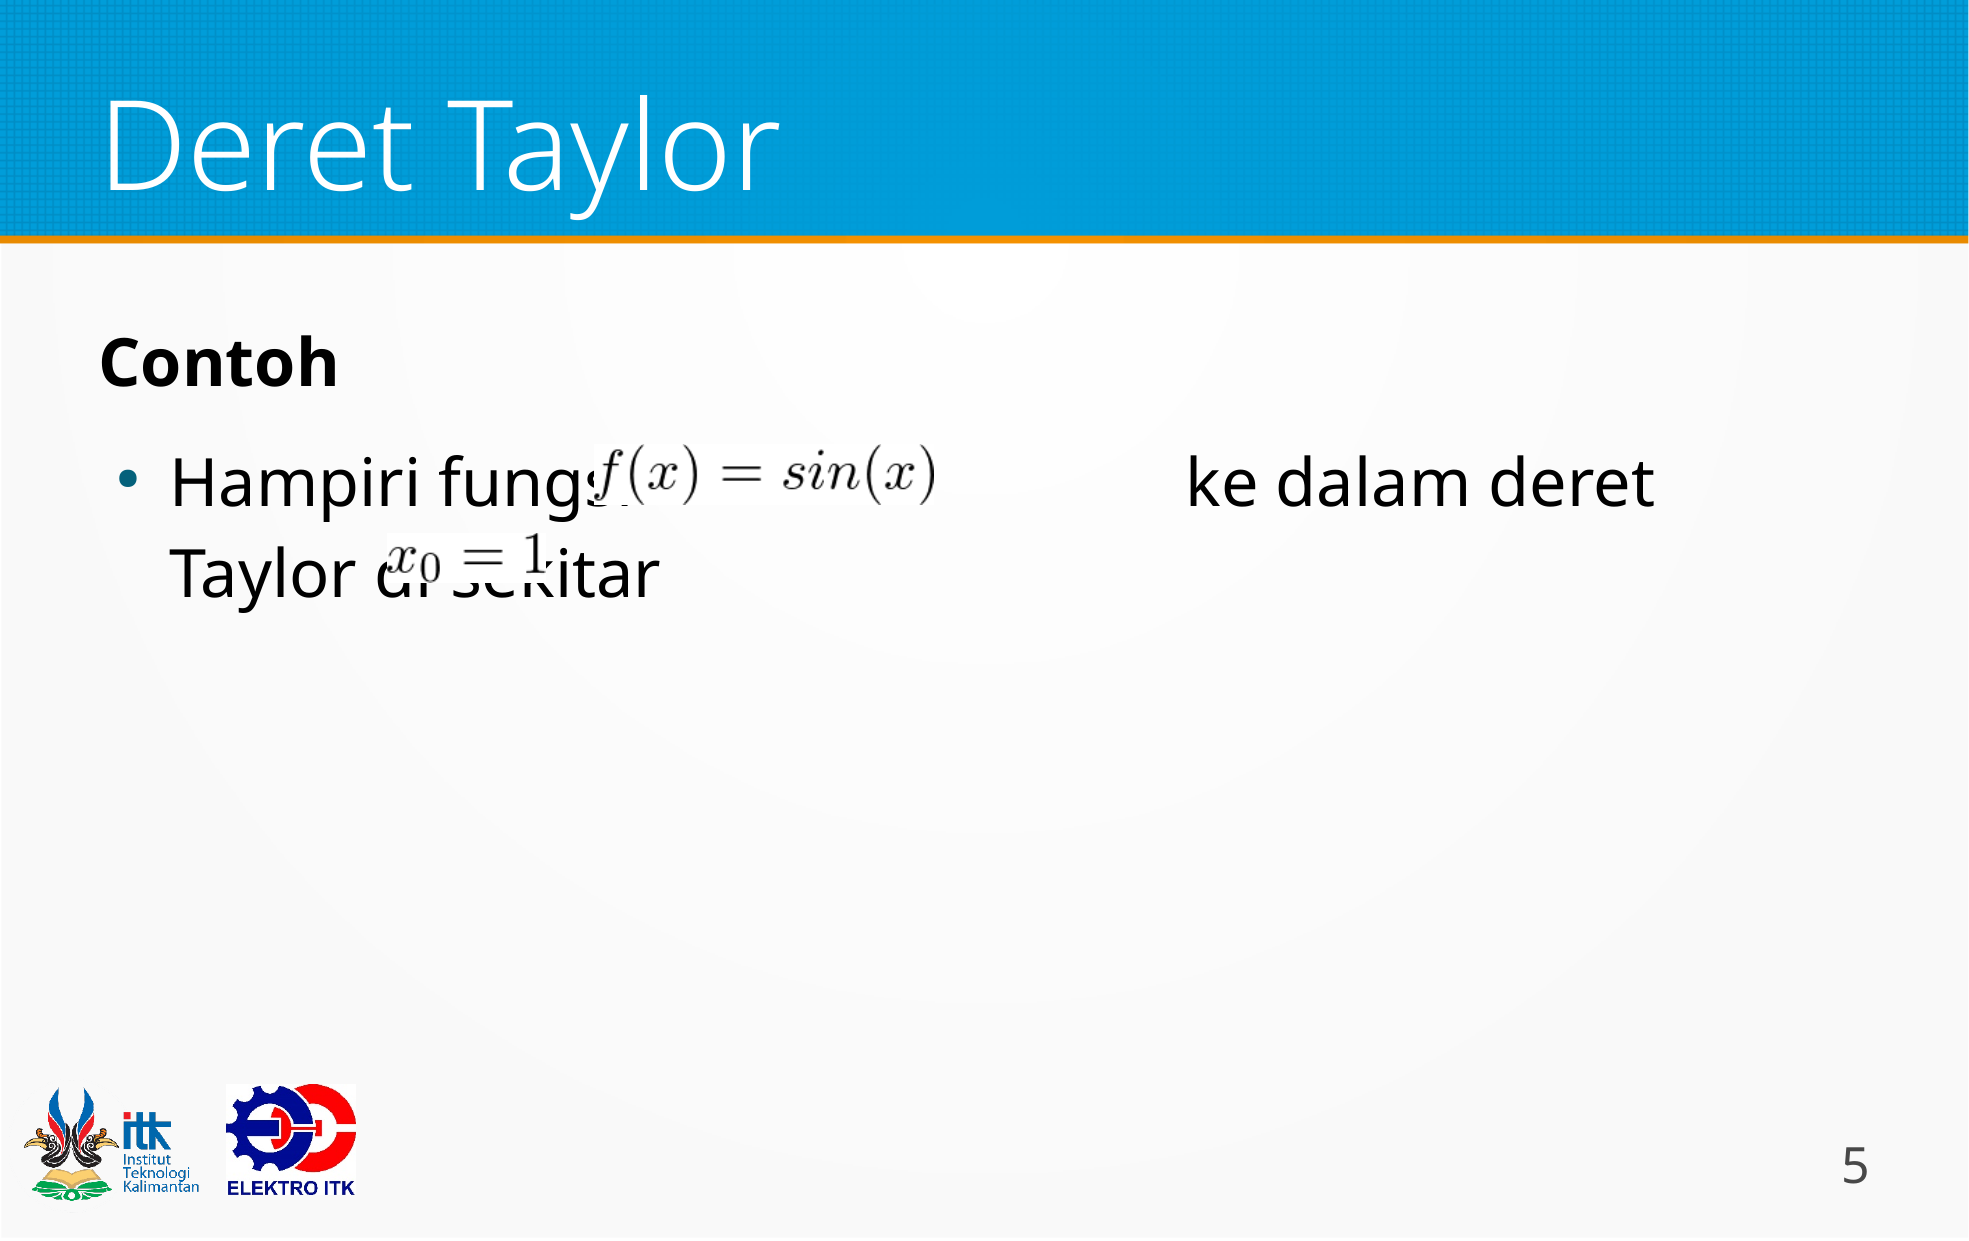

# Deret Taylor
Contoh
Hampiri fungsi ke dalam deret Taylor di sekitar
5